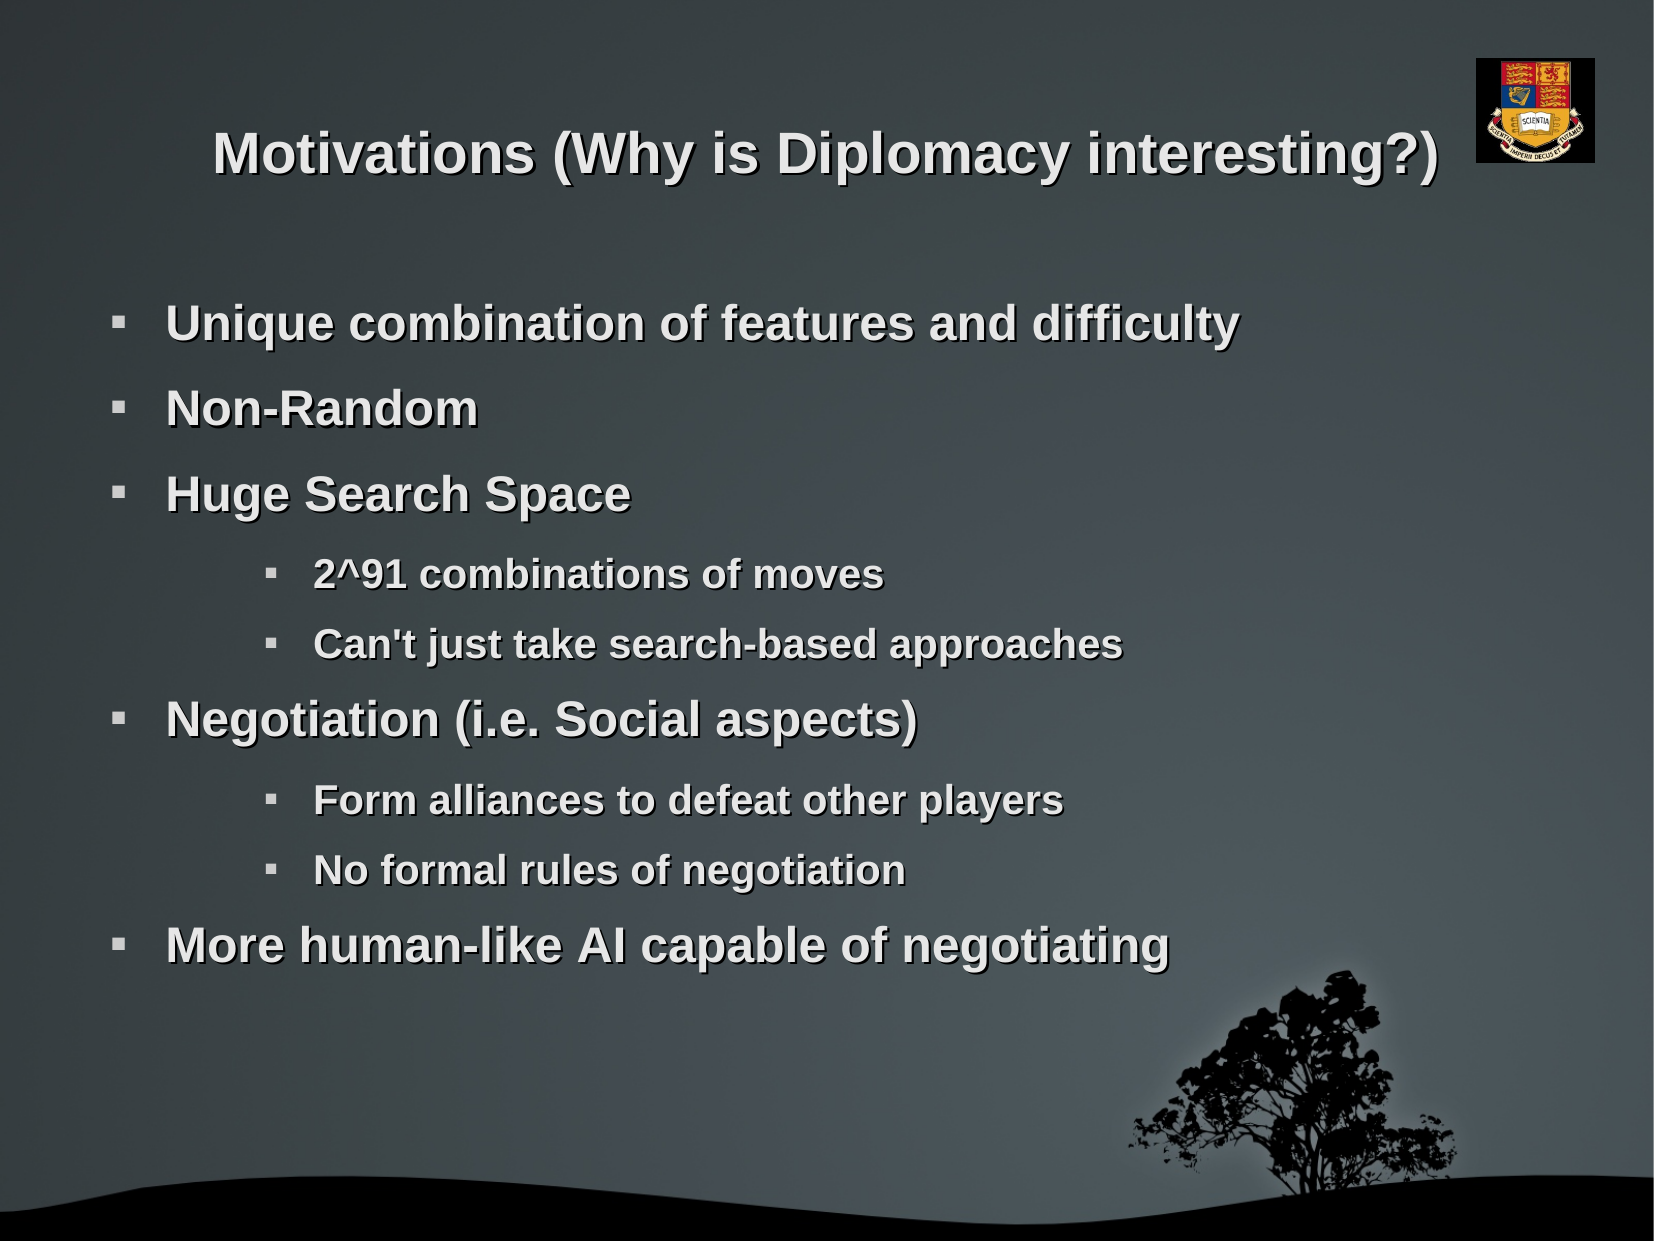

# Motivations (Why is Diplomacy interesting?)
Unique combination of features and difficulty
Non-Random
Huge Search Space
2^91 combinations of moves
Can't just take search-based approaches
Negotiation (i.e. Social aspects)
Form alliances to defeat other players
No formal rules of negotiation
More human-like AI capable of negotiating